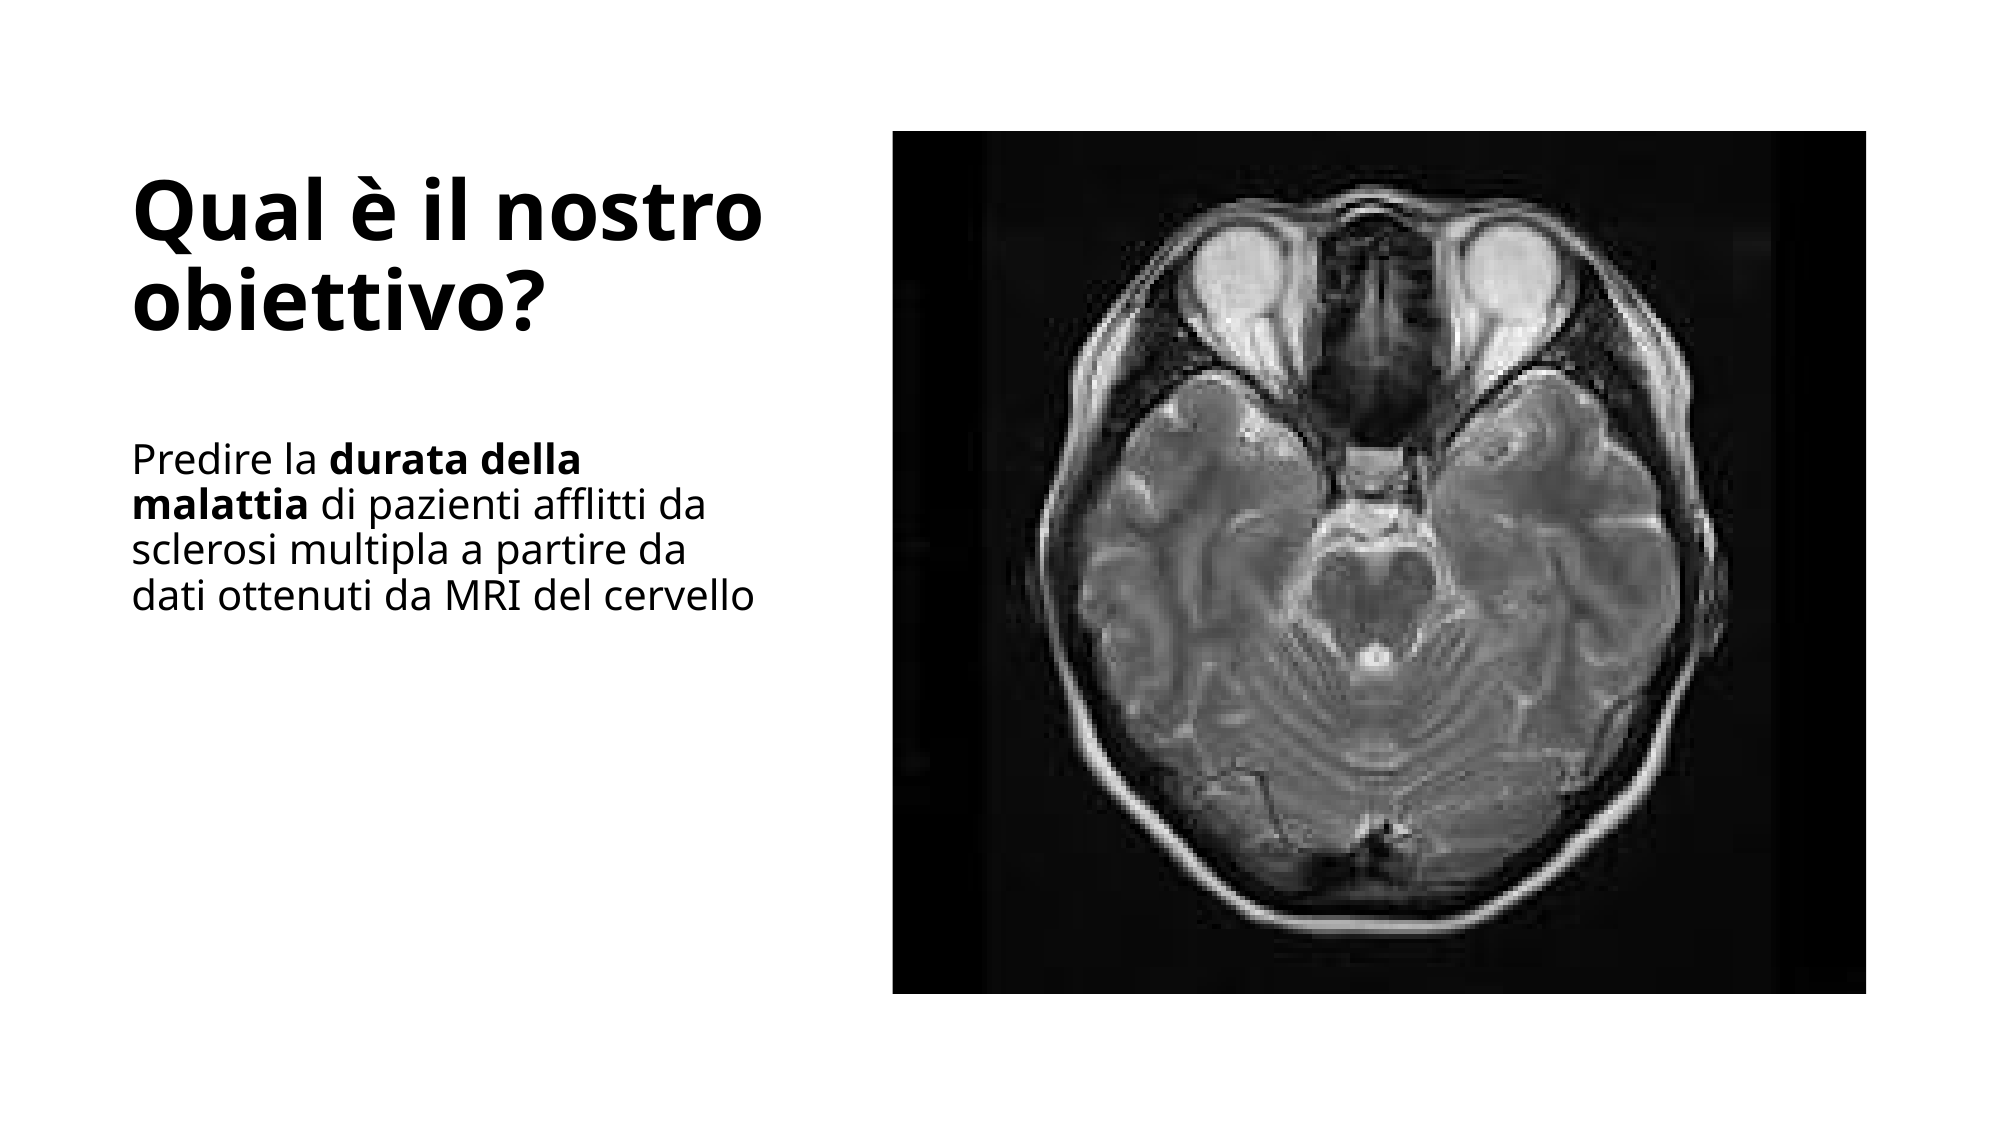

# Qual è il nostro obiettivo?
Predire la durata della malattia di pazienti afflitti da sclerosi multipla a partire da dati ottenuti da MRI del cervello